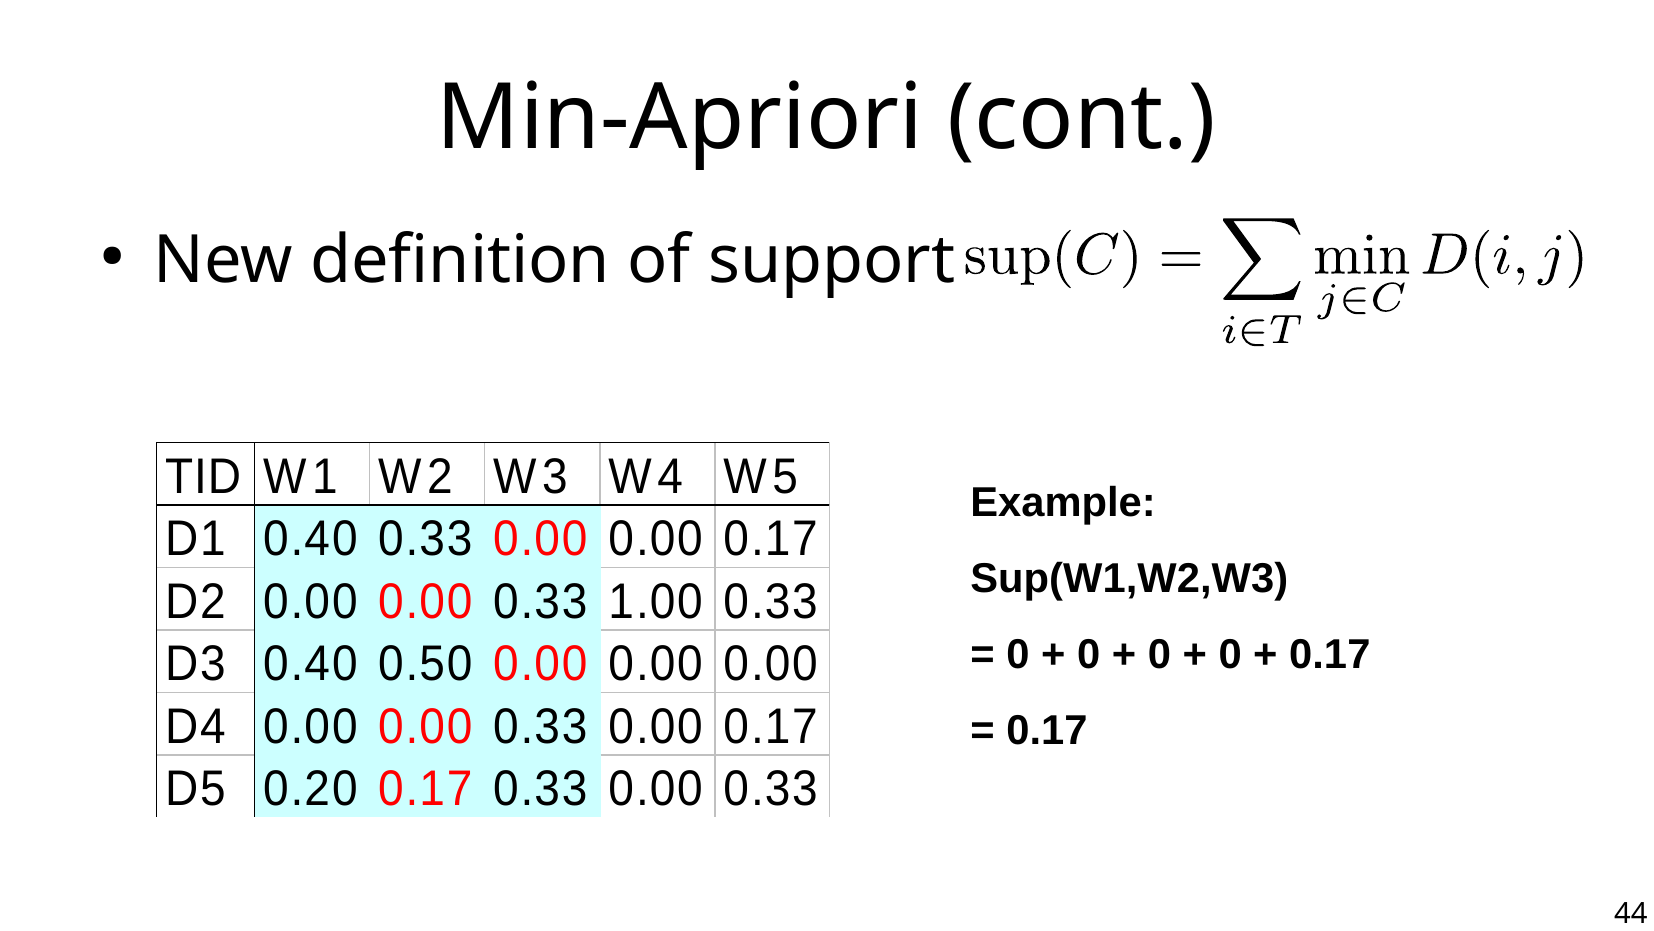

# Min-Apriori (cont.)
New definition of support
Example:
Sup(W1,W2,W3)
= 0 + 0 + 0 + 0 + 0.17
= 0.17
44